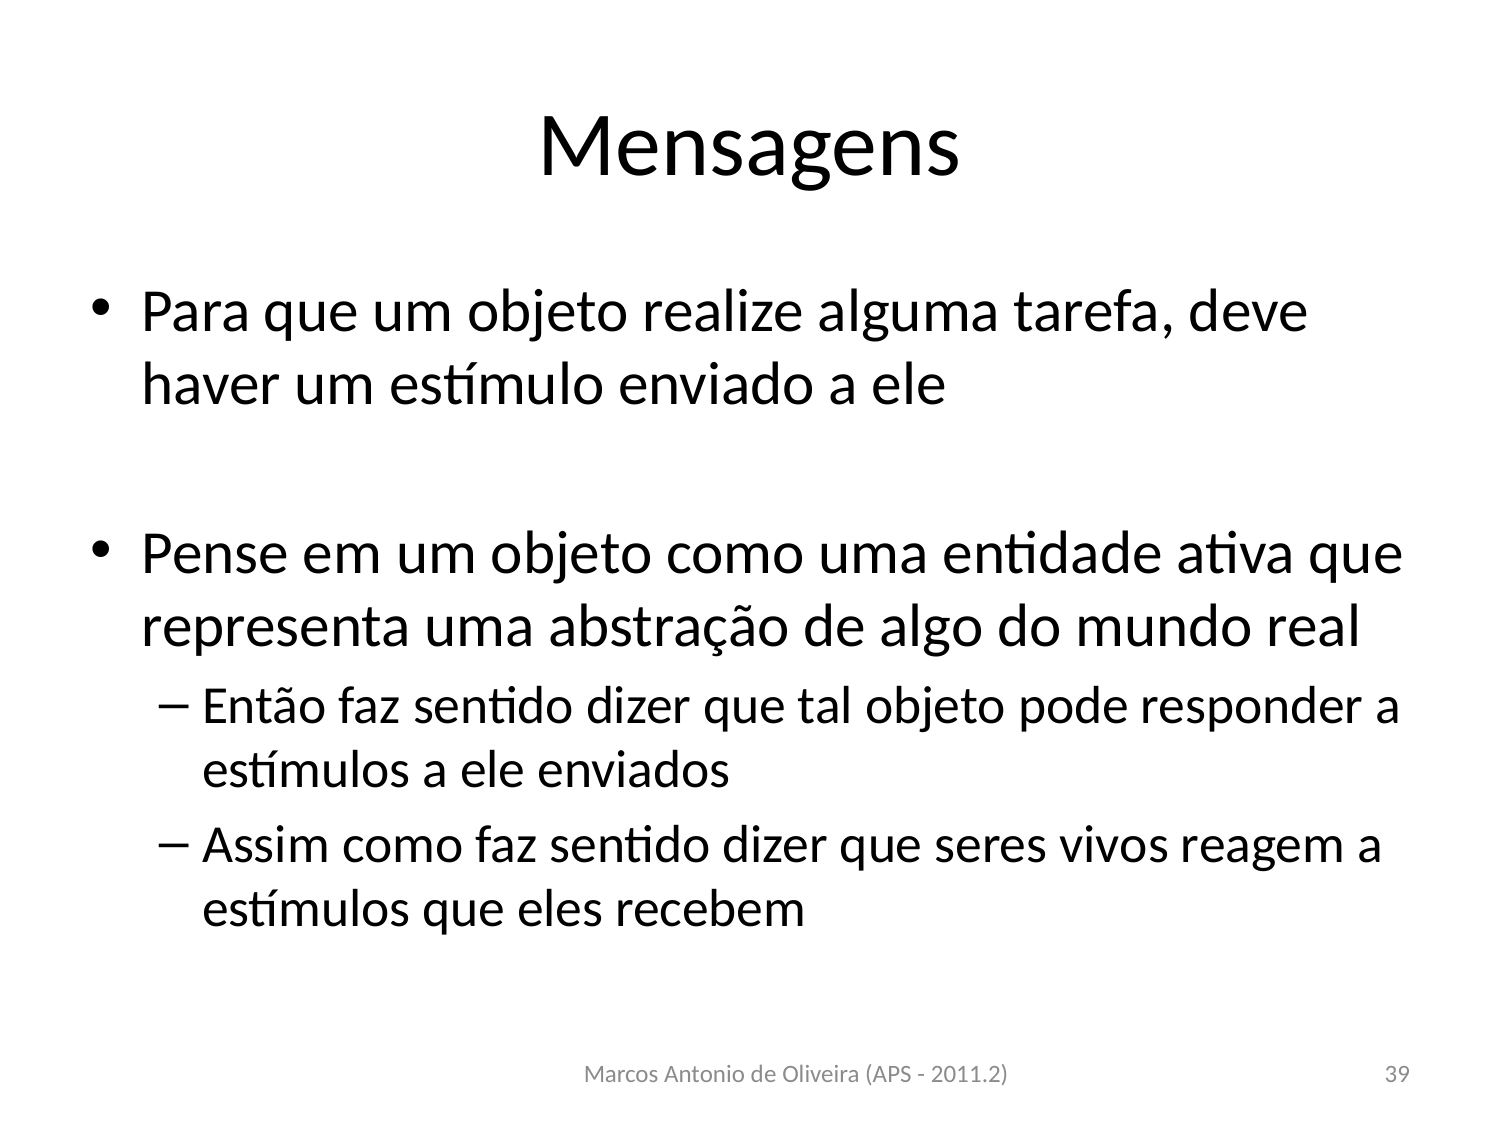

# Mensagens
Para que um objeto realize alguma tarefa, deve haver um estímulo enviado a ele
Pense em um objeto como uma entidade ativa que representa uma abstração de algo do mundo real
Então faz sentido dizer que tal objeto pode responder a estímulos a ele enviados
Assim como faz sentido dizer que seres vivos reagem a estímulos que eles recebem
Marcos Antonio de Oliveira (APS - 2011.2)